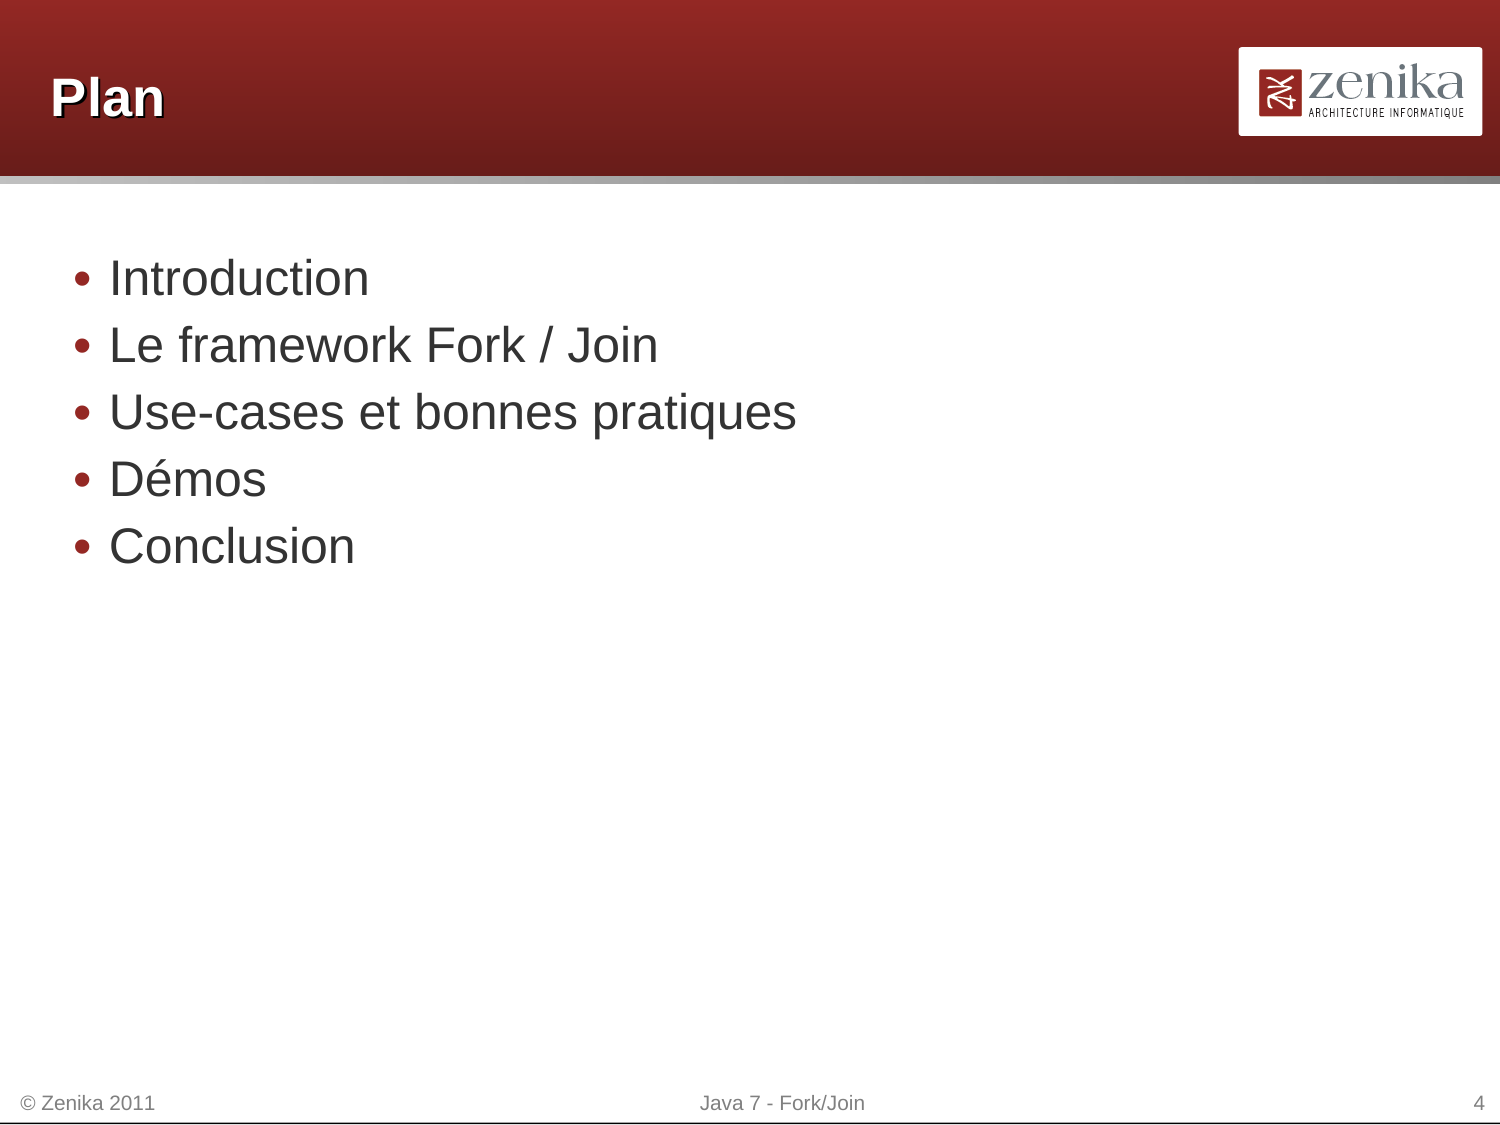

# Plan
Introduction
Le framework Fork / Join
Use-cases et bonnes pratiques
Démos
Conclusion